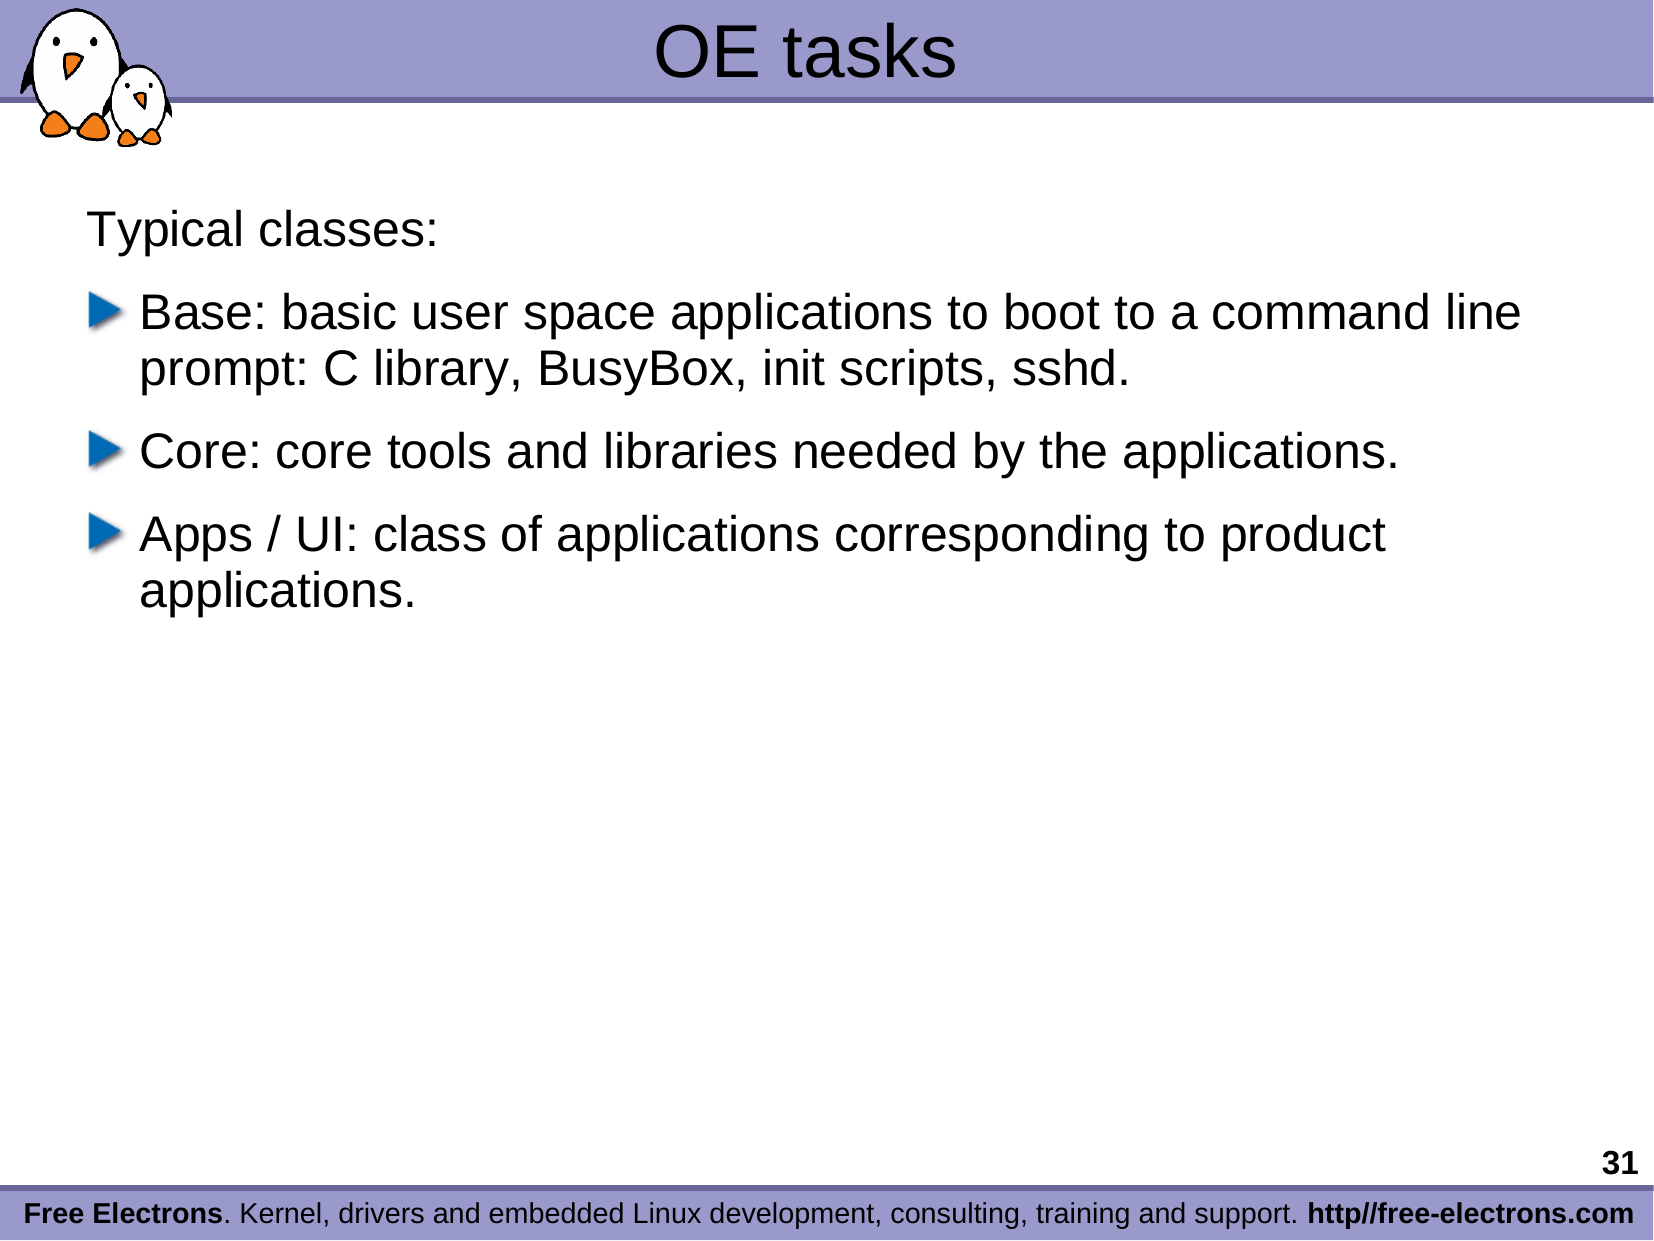

# OE tasks
Typical classes:
Base: basic user space applications to boot to a command line prompt: C library, BusyBox, init scripts, sshd.
Core: core tools and libraries needed by the applications.
Apps / UI: class of applications corresponding to product applications.